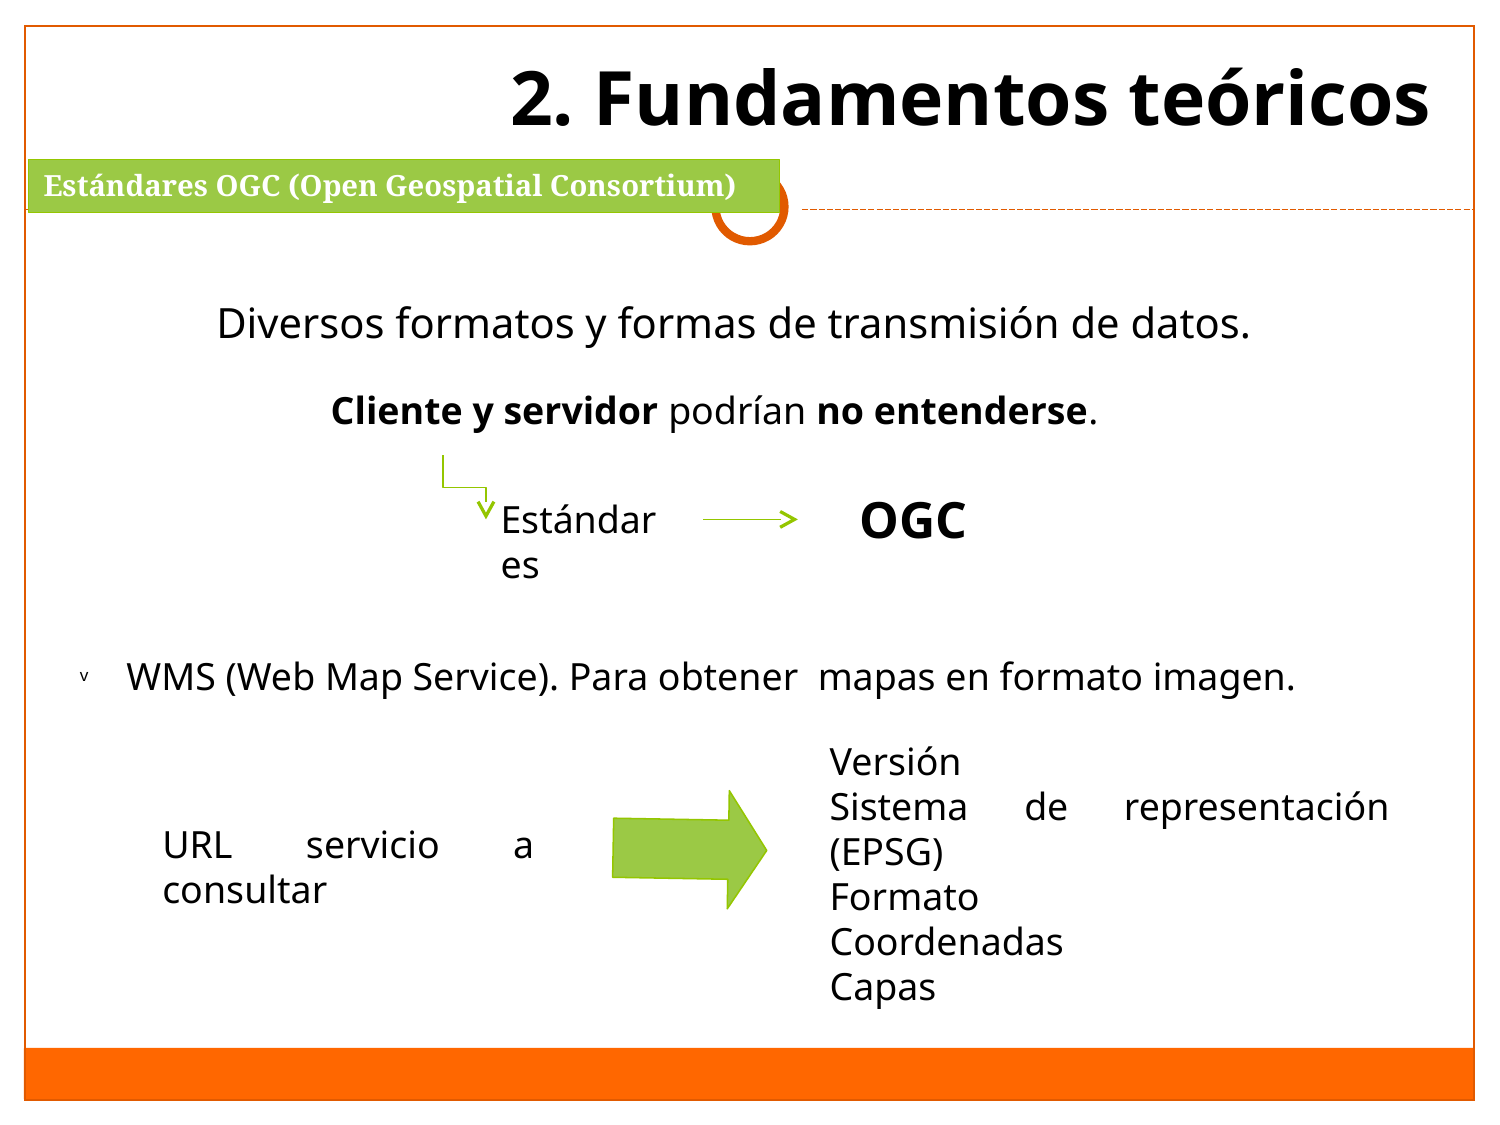

2. Fundamentos teóricos
Estándares OGC (Open Geospatial Consortium)
Diversos formatos y formas de transmisión de datos.
Cliente y servidor podrían no entenderse.
OGC
Estándares
WMS (Web Map Service). Para obtener mapas en formato imagen.
Versión
Sistema de representación (EPSG)
Formato
Coordenadas
Capas
URL servicio a consultar